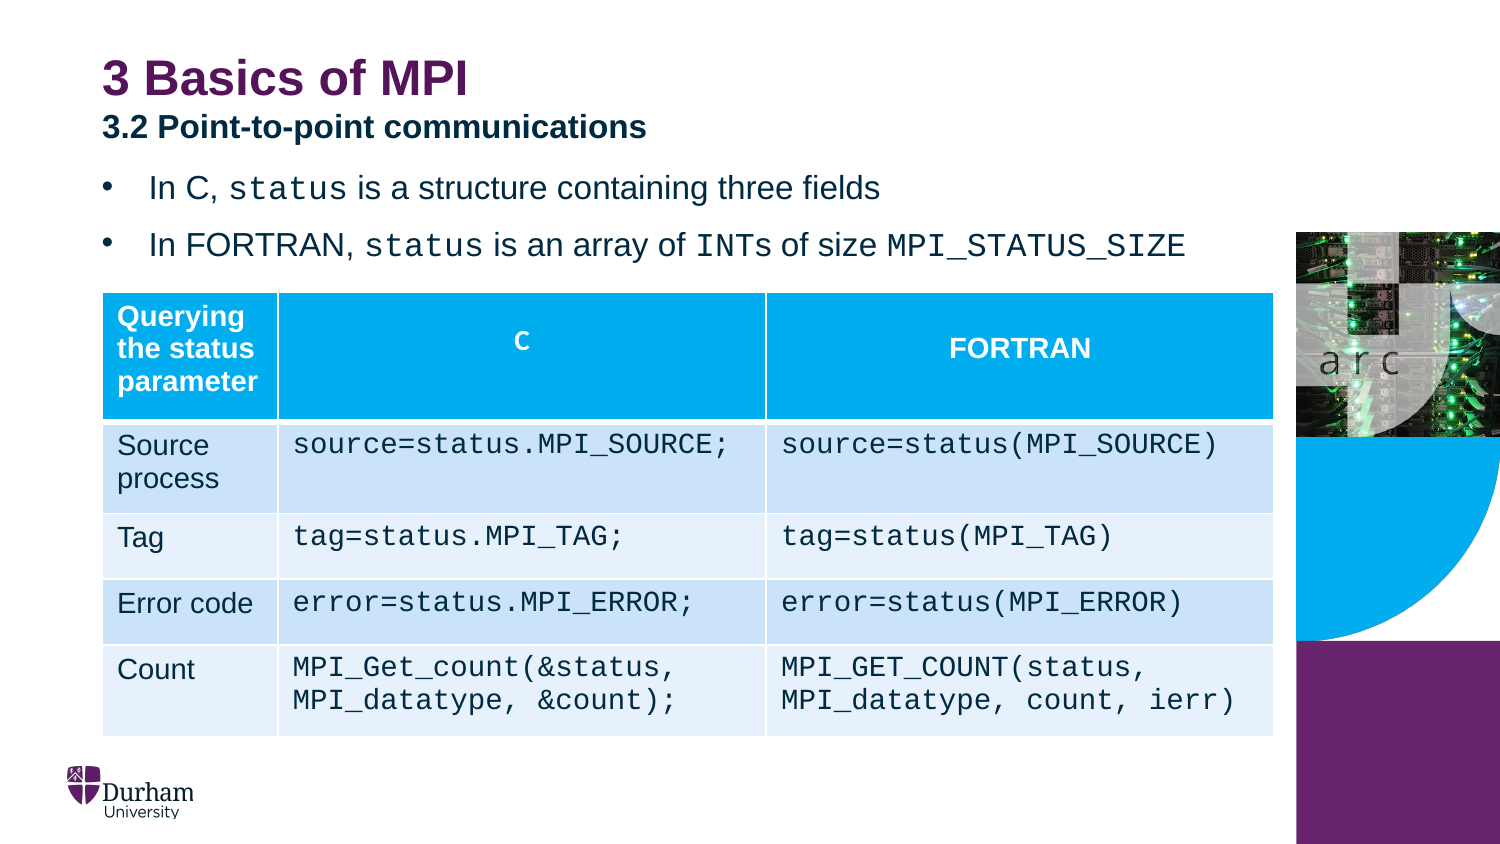

# 3 Basics of MPI 3.2 Point-to-point communications
In C, status is a structure containing three fields
In FORTRAN, status is an array of INTs of size MPI_STATUS_SIZE
| Querying the status parameter | C | FORTRAN |
| --- | --- | --- |
| Source process | source=status.MPI\_SOURCE; | source=status(MPI\_SOURCE) |
| Tag | tag=status.MPI\_TAG; | tag=status(MPI\_TAG) |
| Error code | error=status.MPI\_ERROR; | error=status(MPI\_ERROR) |
| Count | MPI\_Get\_count(&status, MPI\_datatype, &count); | MPI\_GET\_COUNT(status, MPI\_datatype, count, ierr) |